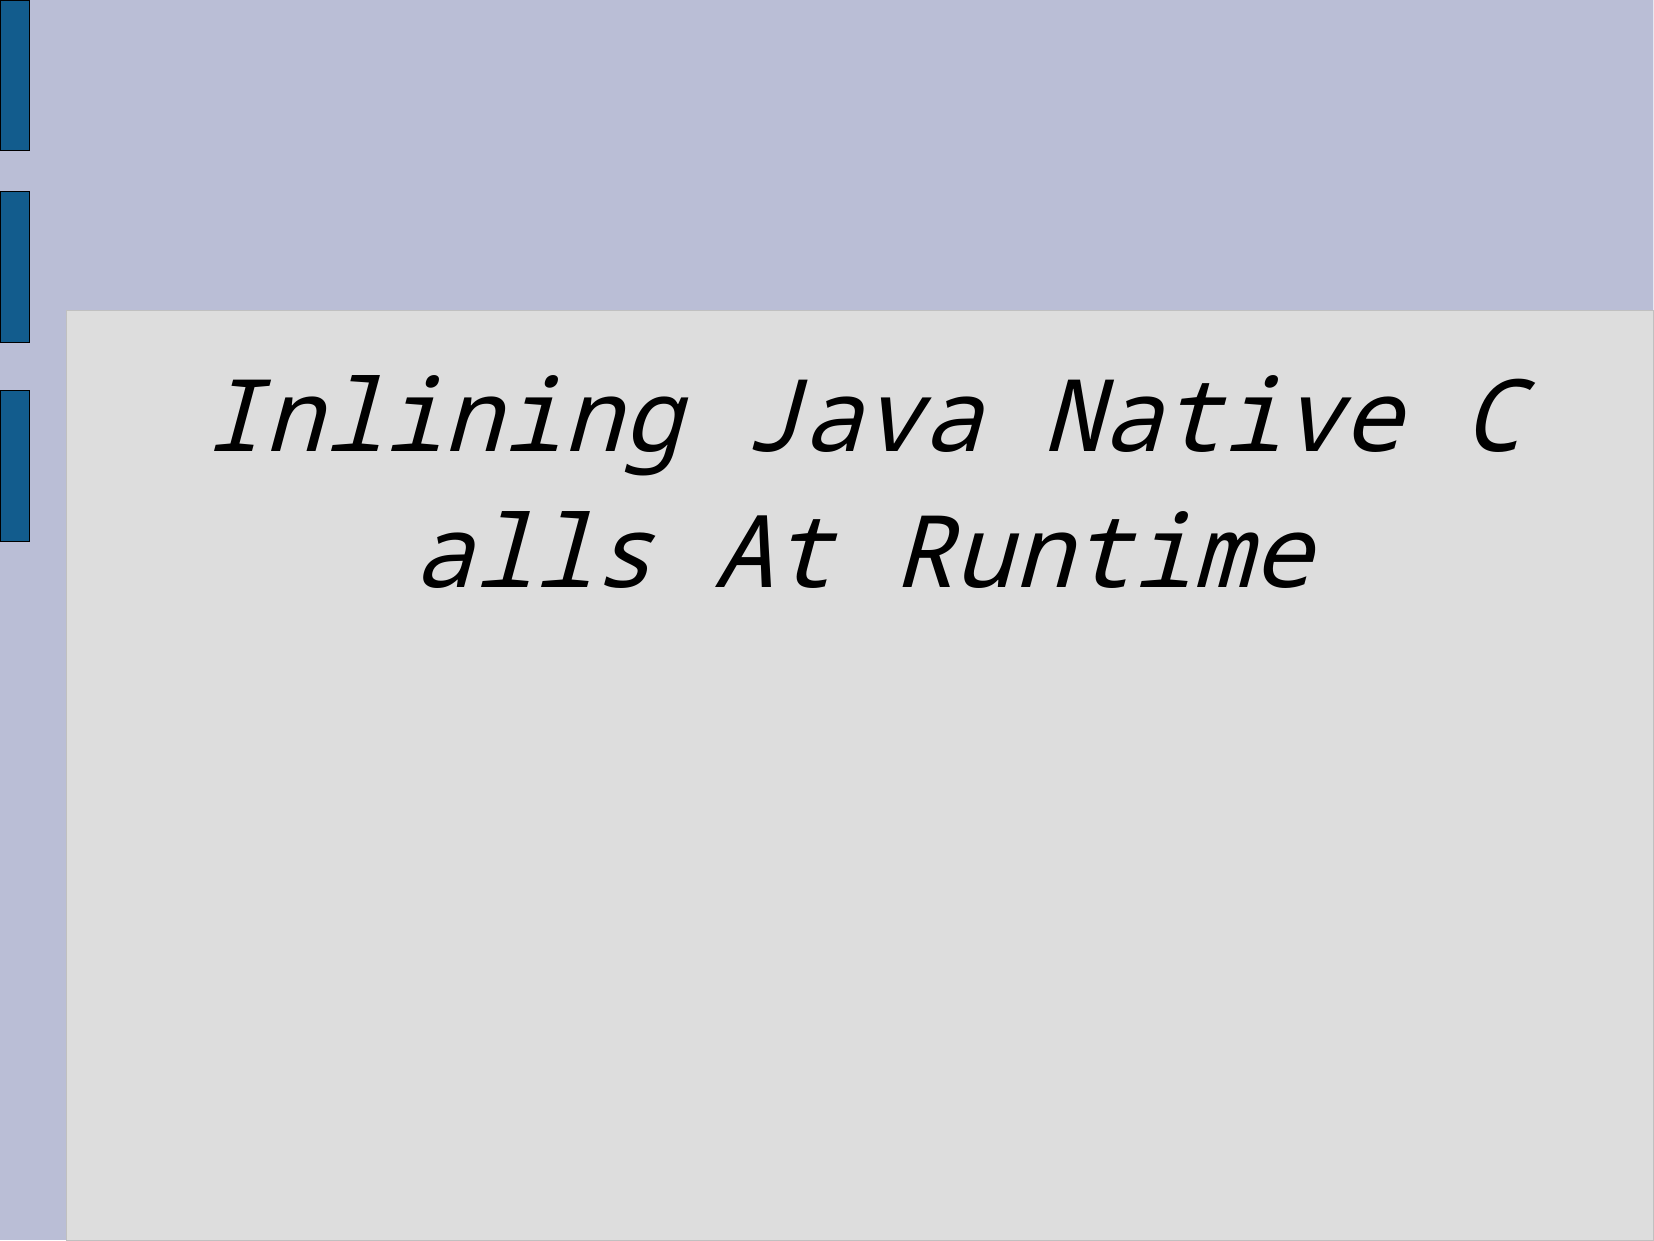

# Inlining Java Native Calls At Runtime